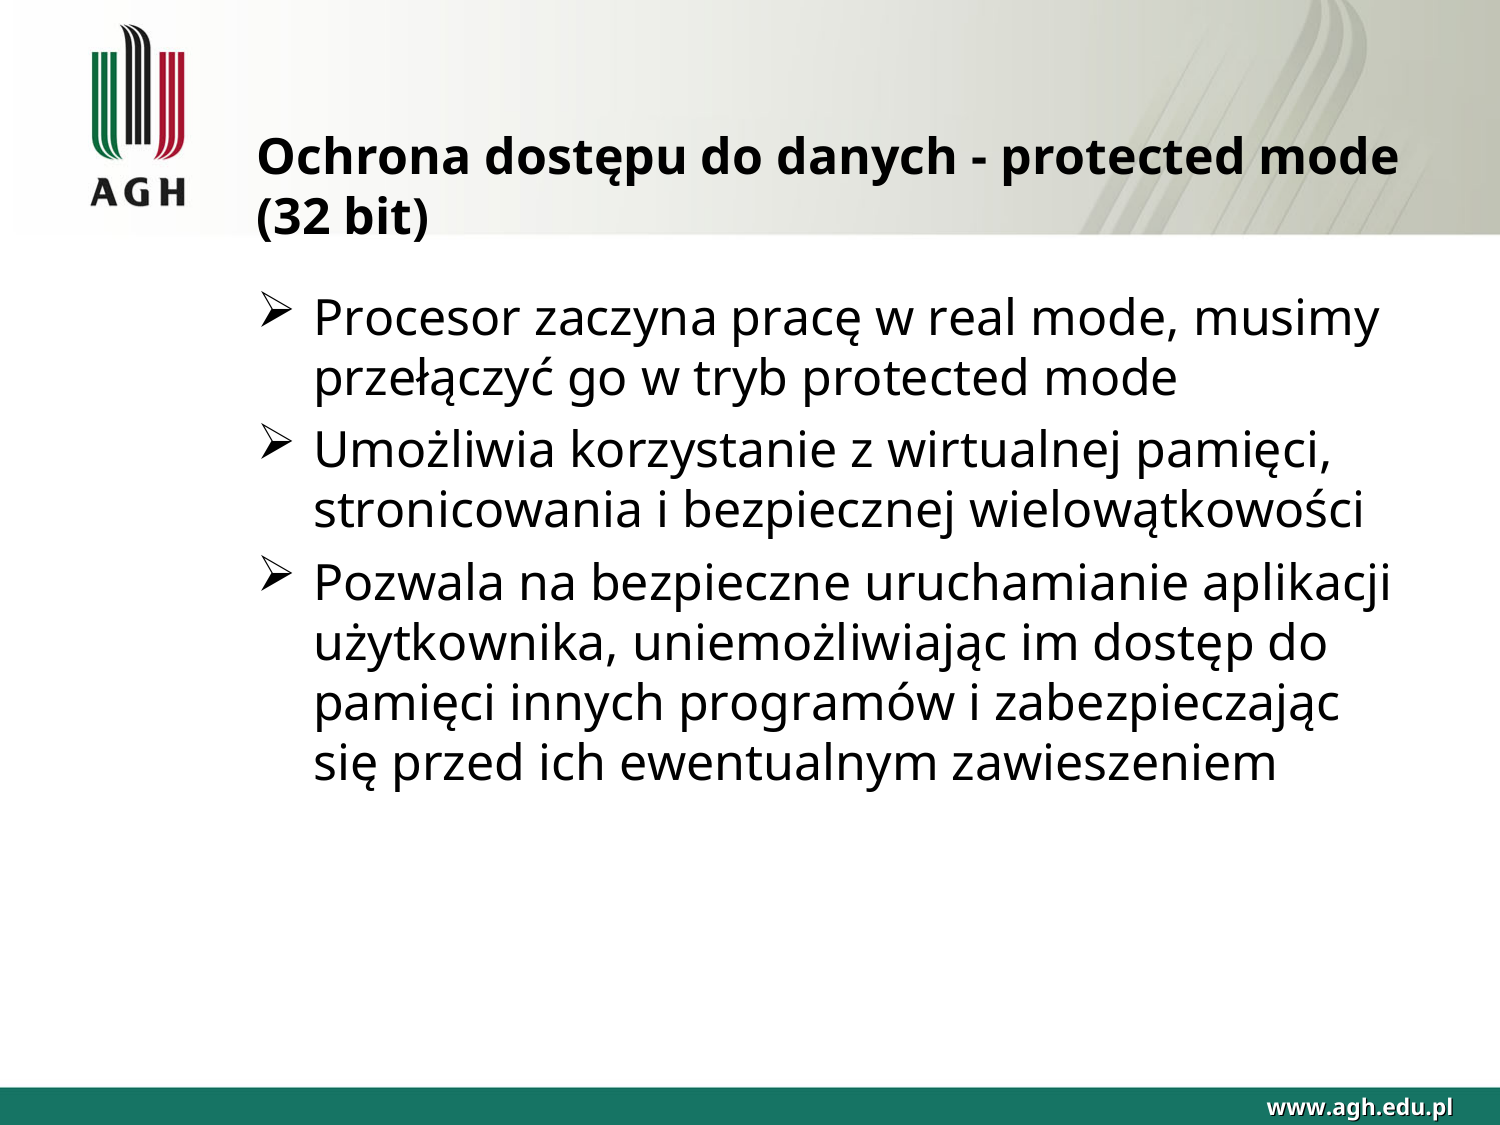

# Ochrona dostępu do danych - protected mode (32 bit)
Procesor zaczyna pracę w real mode, musimy przełączyć go w tryb protected mode
Umożliwia korzystanie z wirtualnej pamięci, stronicowania i bezpiecznej wielowątkowości
Pozwala na bezpieczne uruchamianie aplikacji użytkownika, uniemożliwiając im dostęp do pamięci innych programów i zabezpieczając się przed ich ewentualnym zawieszeniem
www.agh.edu.pl